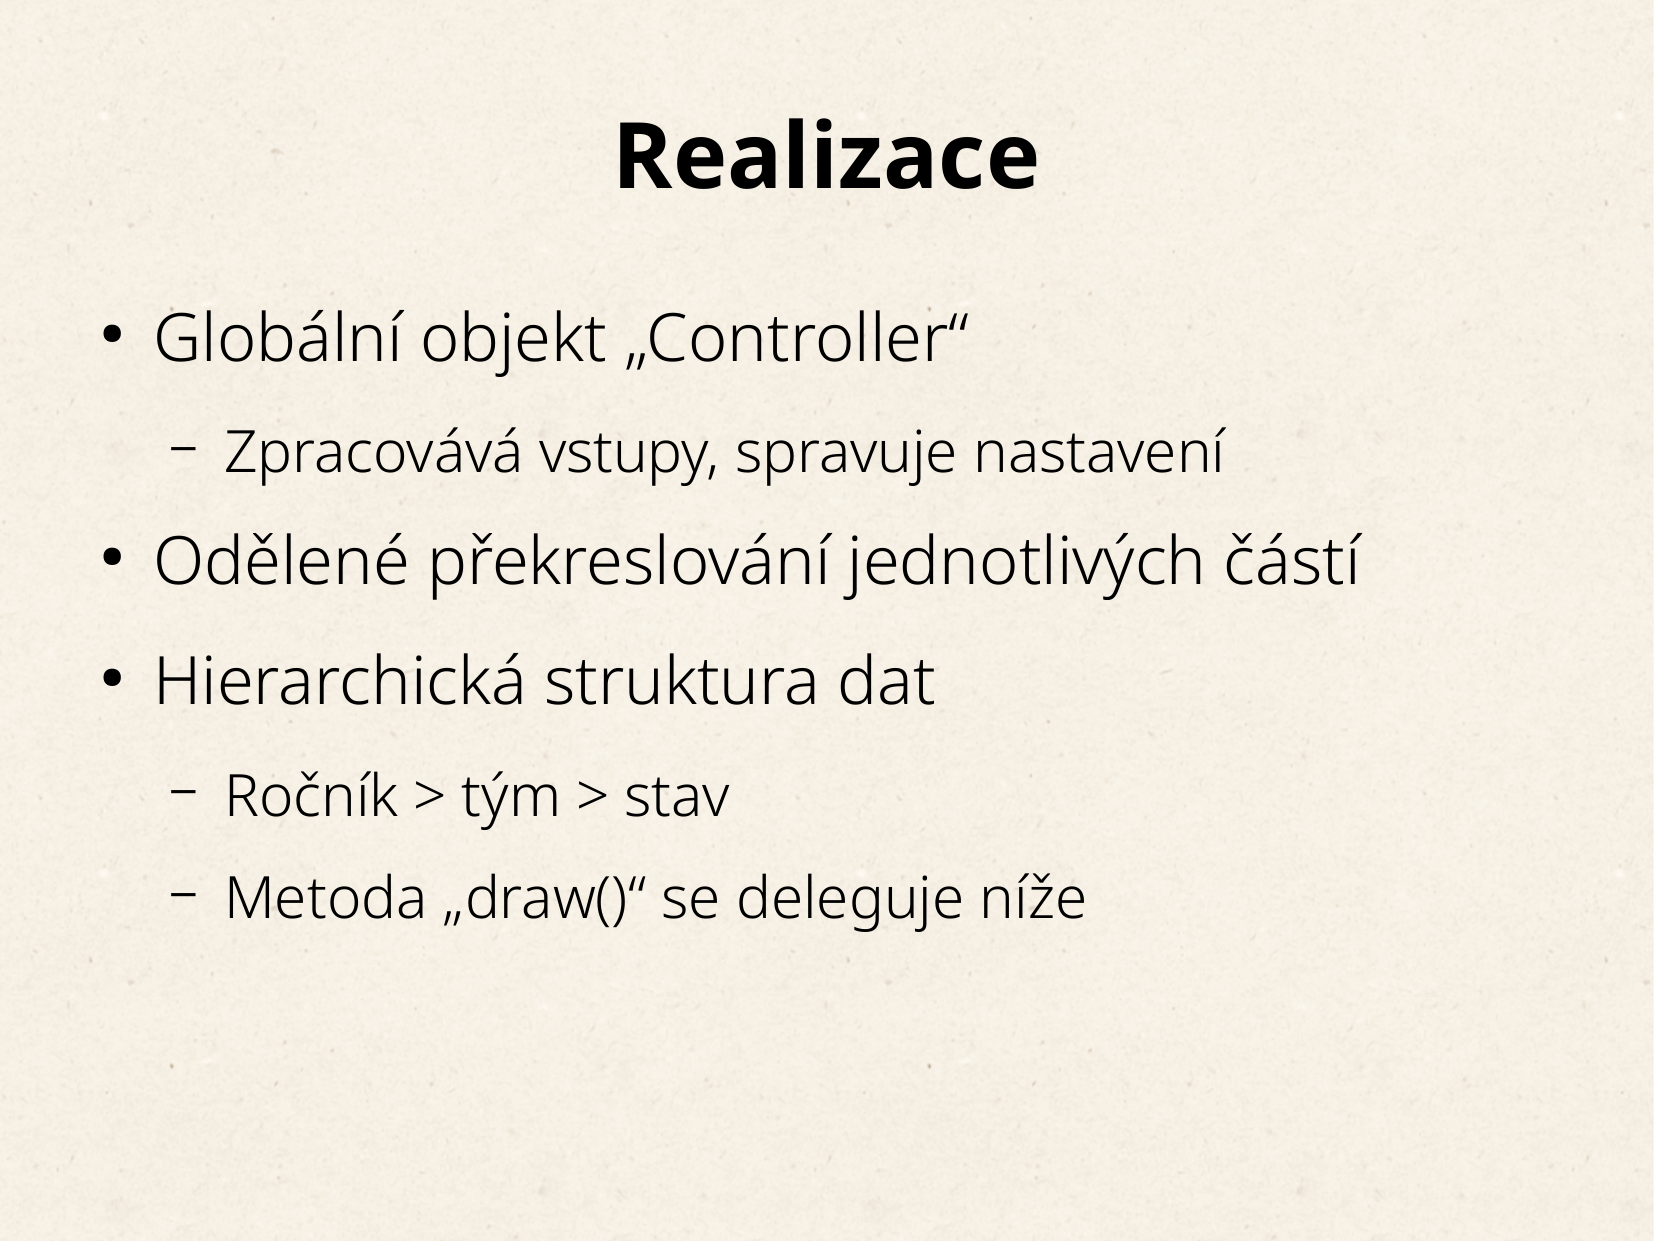

# Realizace
Globální objekt „Controller“
Zpracovává vstupy, spravuje nastavení
Odělené překreslování jednotlivých částí
Hierarchická struktura dat
Ročník > tým > stav
Metoda „draw()“ se deleguje níže